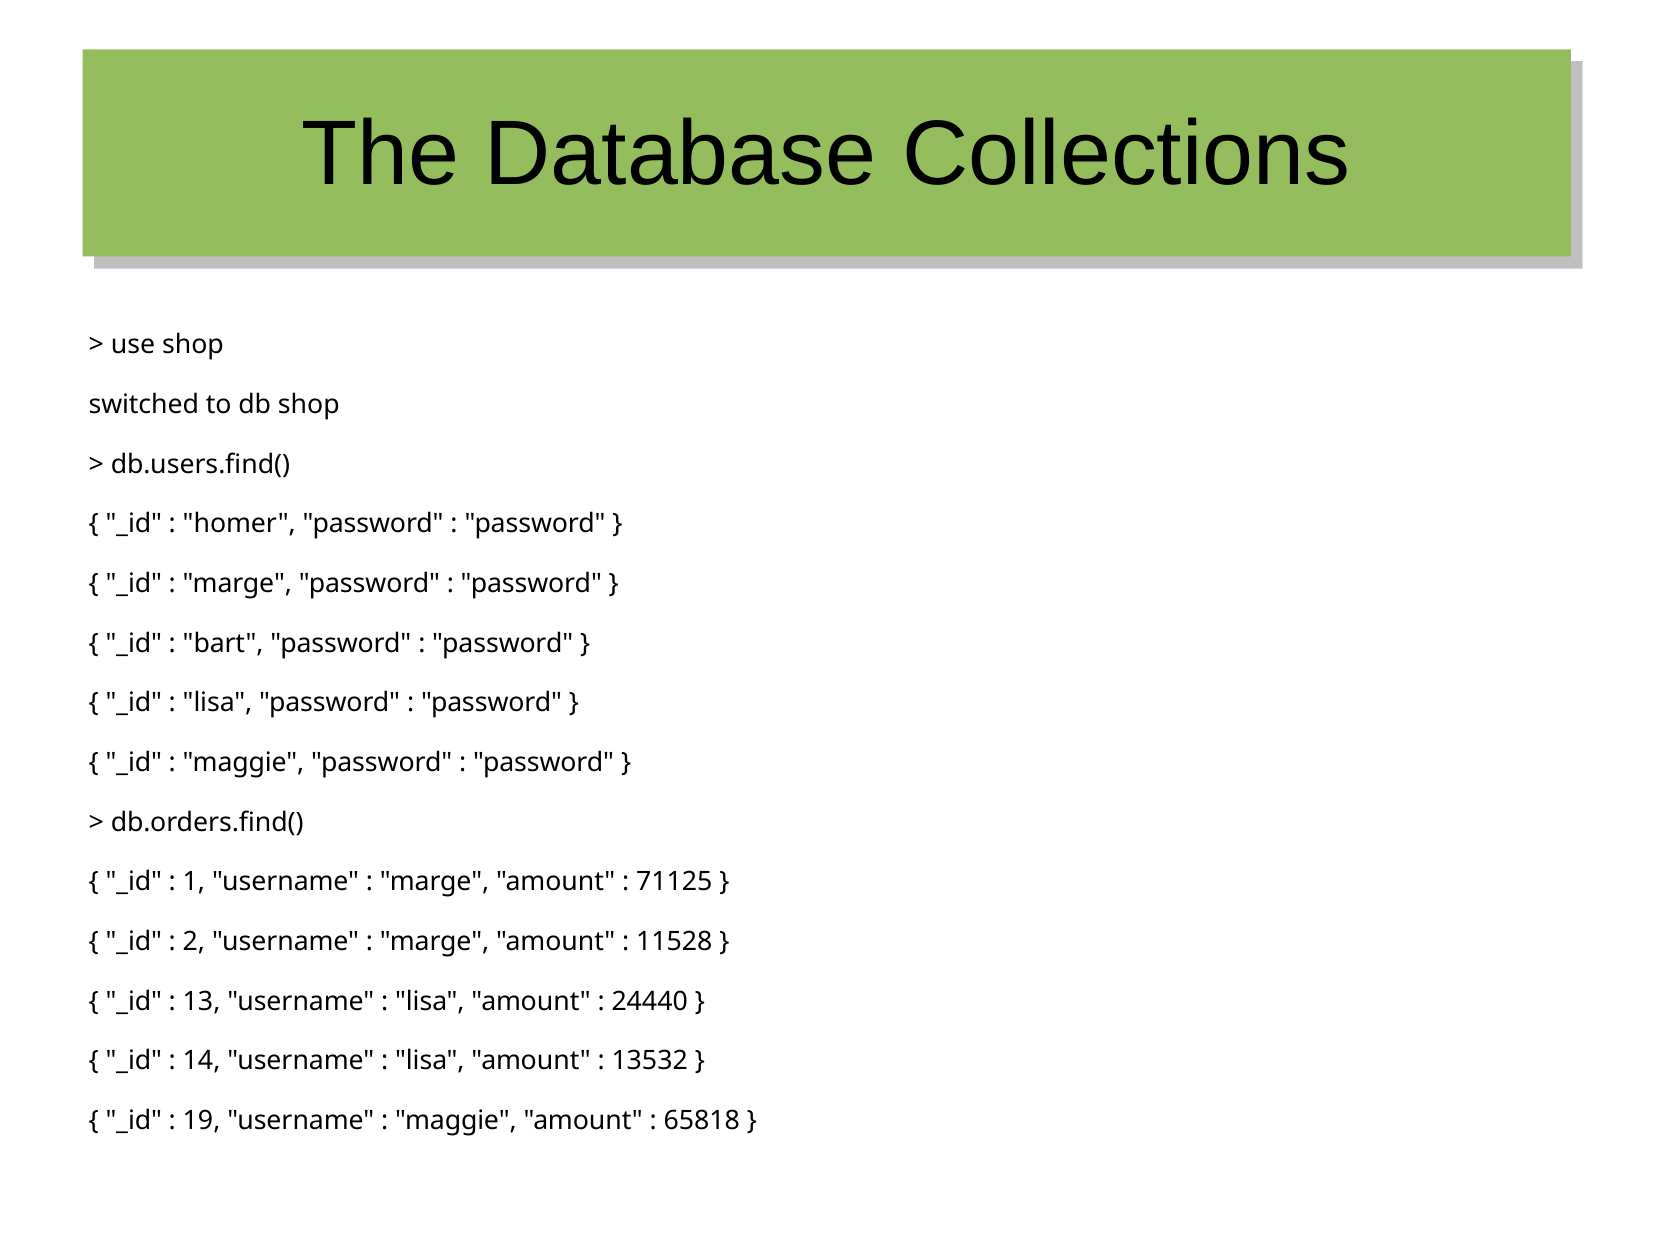

# The Database Collections
> use shop
switched to db shop
> db.users.find()
{ "_id" : "homer", "password" : "password" }
{ "_id" : "marge", "password" : "password" }
{ "_id" : "bart", "password" : "password" }
{ "_id" : "lisa", "password" : "password" }
{ "_id" : "maggie", "password" : "password" }
> db.orders.find()
{ "_id" : 1, "username" : "marge", "amount" : 71125 }
{ "_id" : 2, "username" : "marge", "amount" : 11528 }
{ "_id" : 13, "username" : "lisa", "amount" : 24440 }
{ "_id" : 14, "username" : "lisa", "amount" : 13532 }
{ "_id" : 19, "username" : "maggie", "amount" : 65818 }